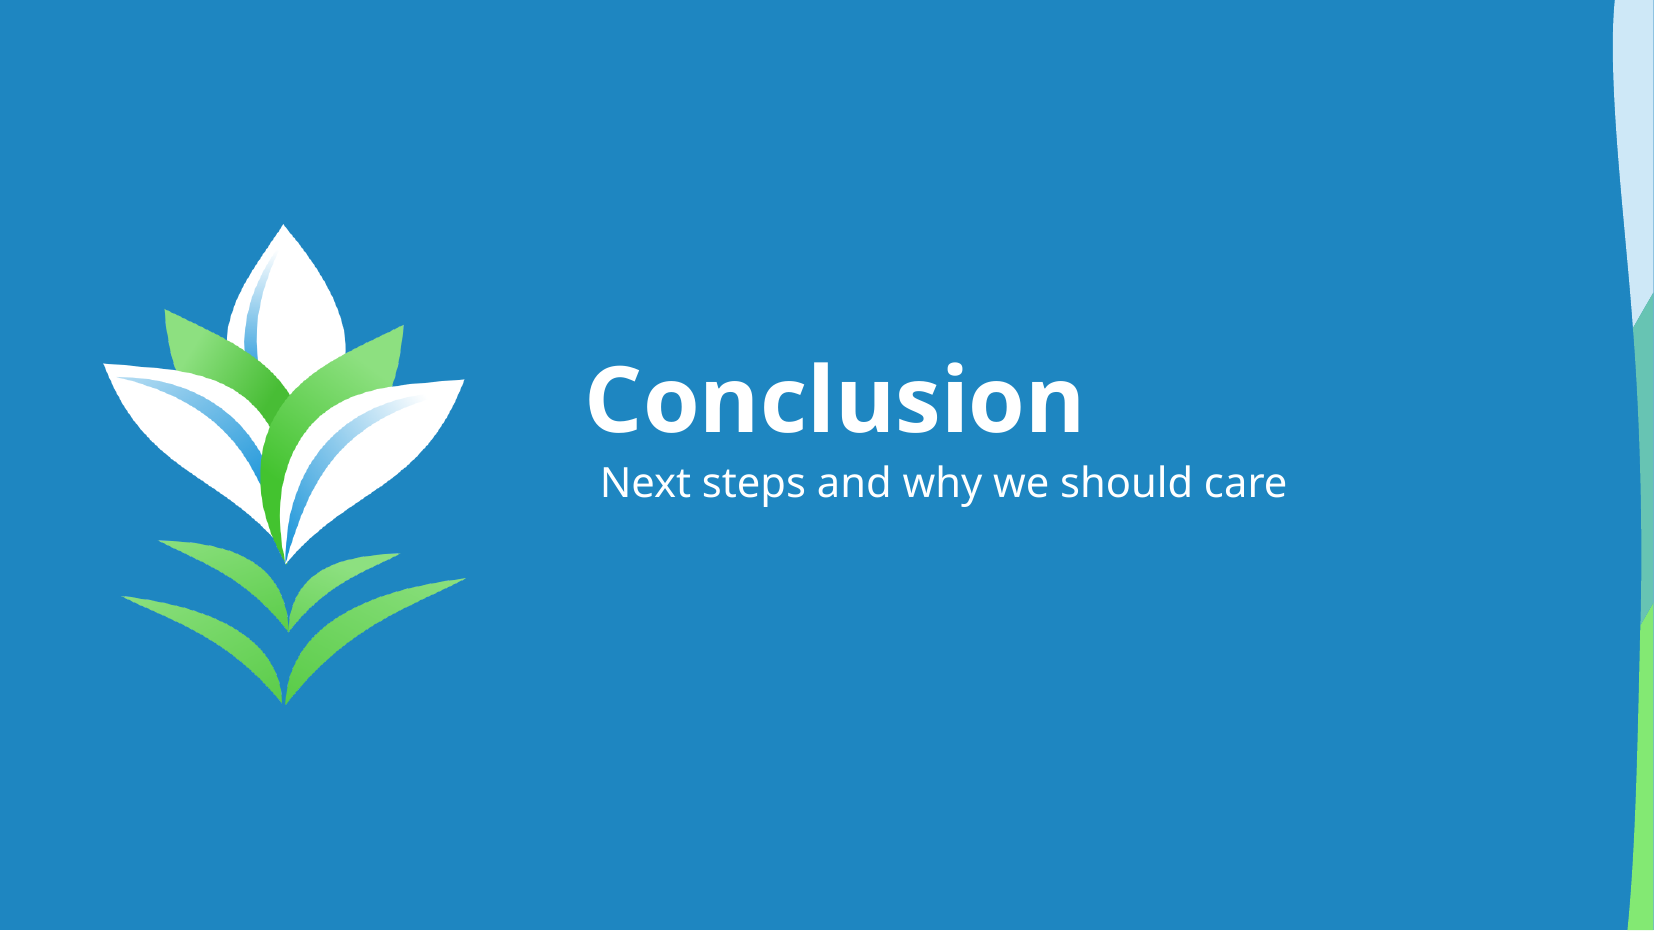

Conclusion
Next steps and why we should care